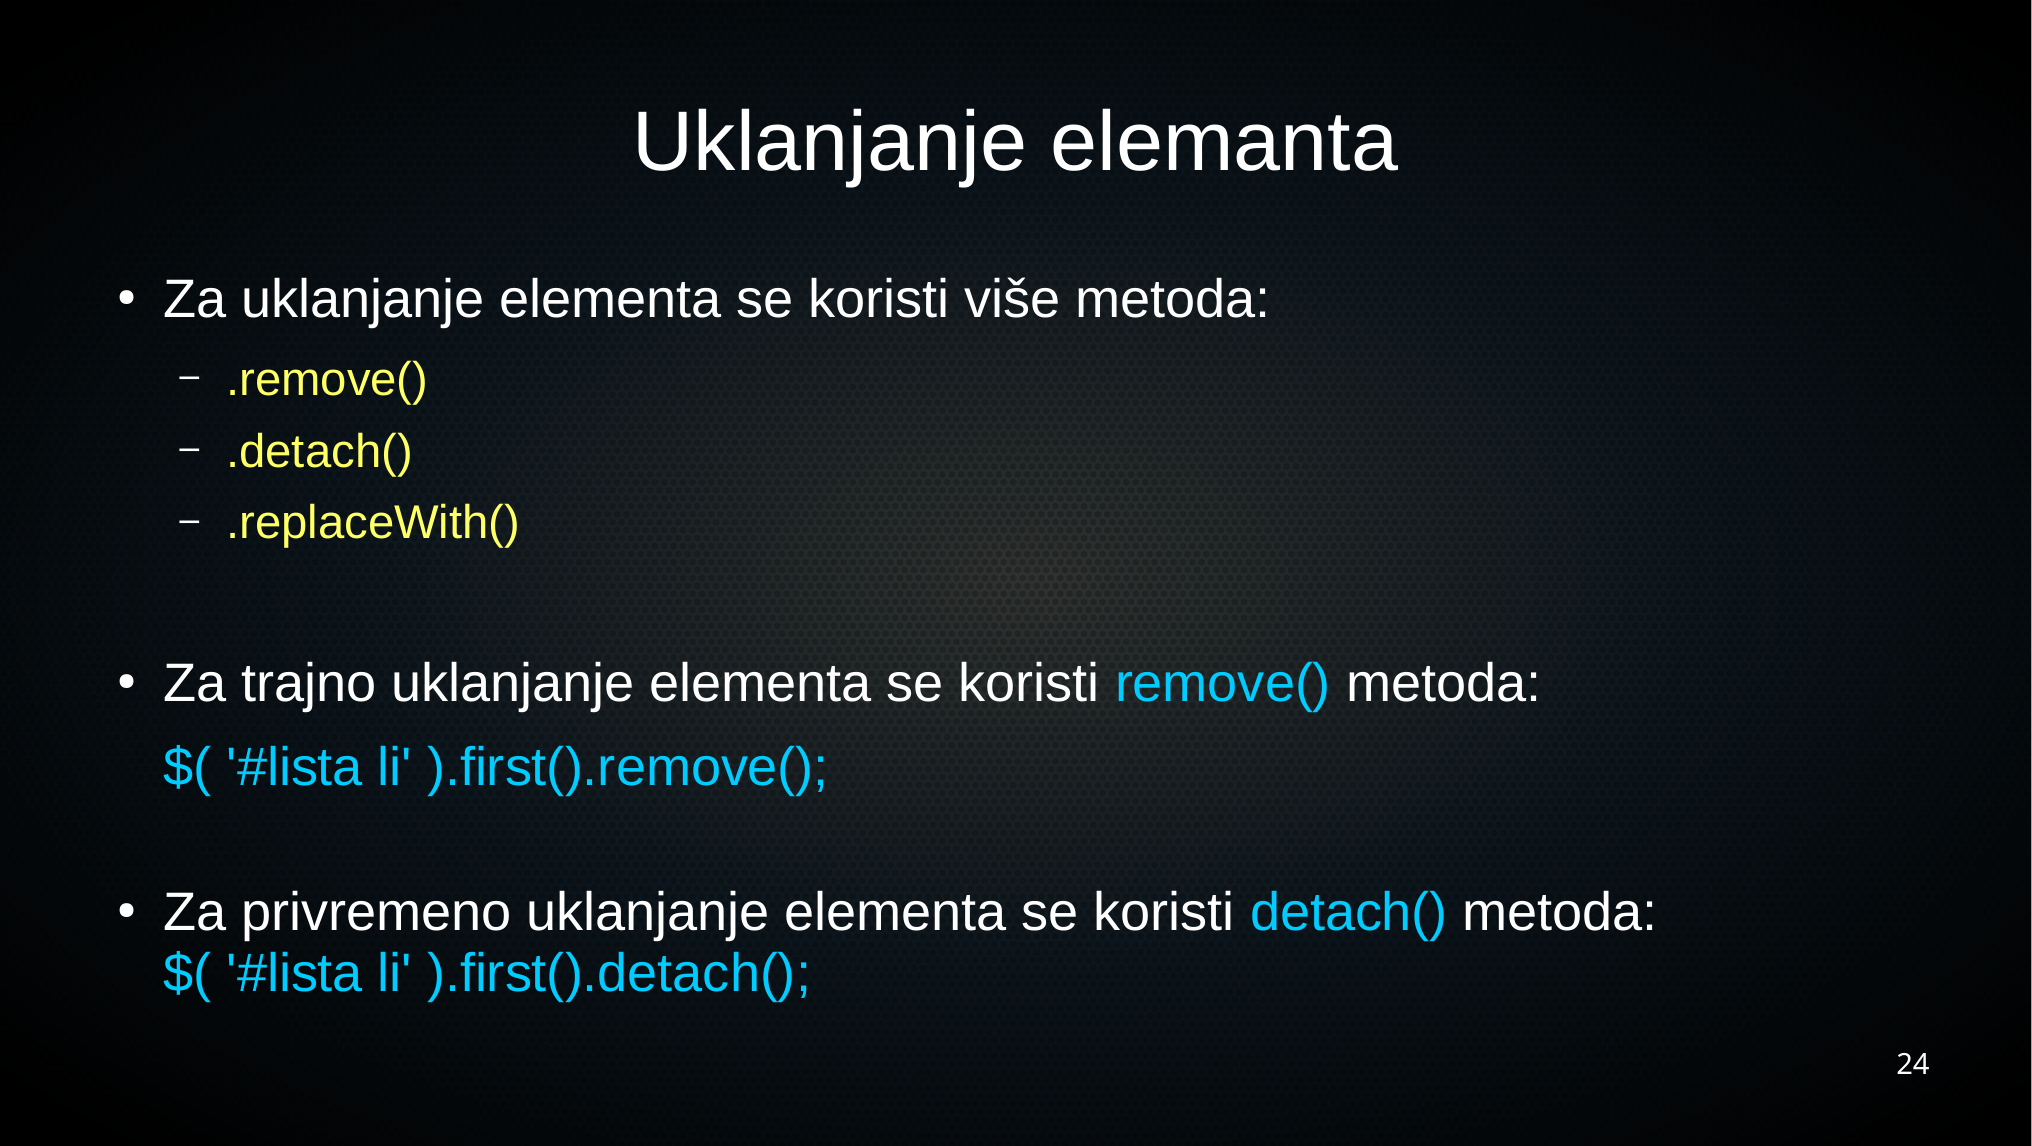

# Uklanjanje elemanta
Za uklanjanje elementa se koristi više metoda:
.remove()
.detach()
.replaceWith()
Za trajno uklanjanje elementa se koristi remove() metoda:
$( '#lista li' ).first().remove();
Za privremeno uklanjanje elementa se koristi detach() metoda:
$( '#lista li' ).first().detach();
24